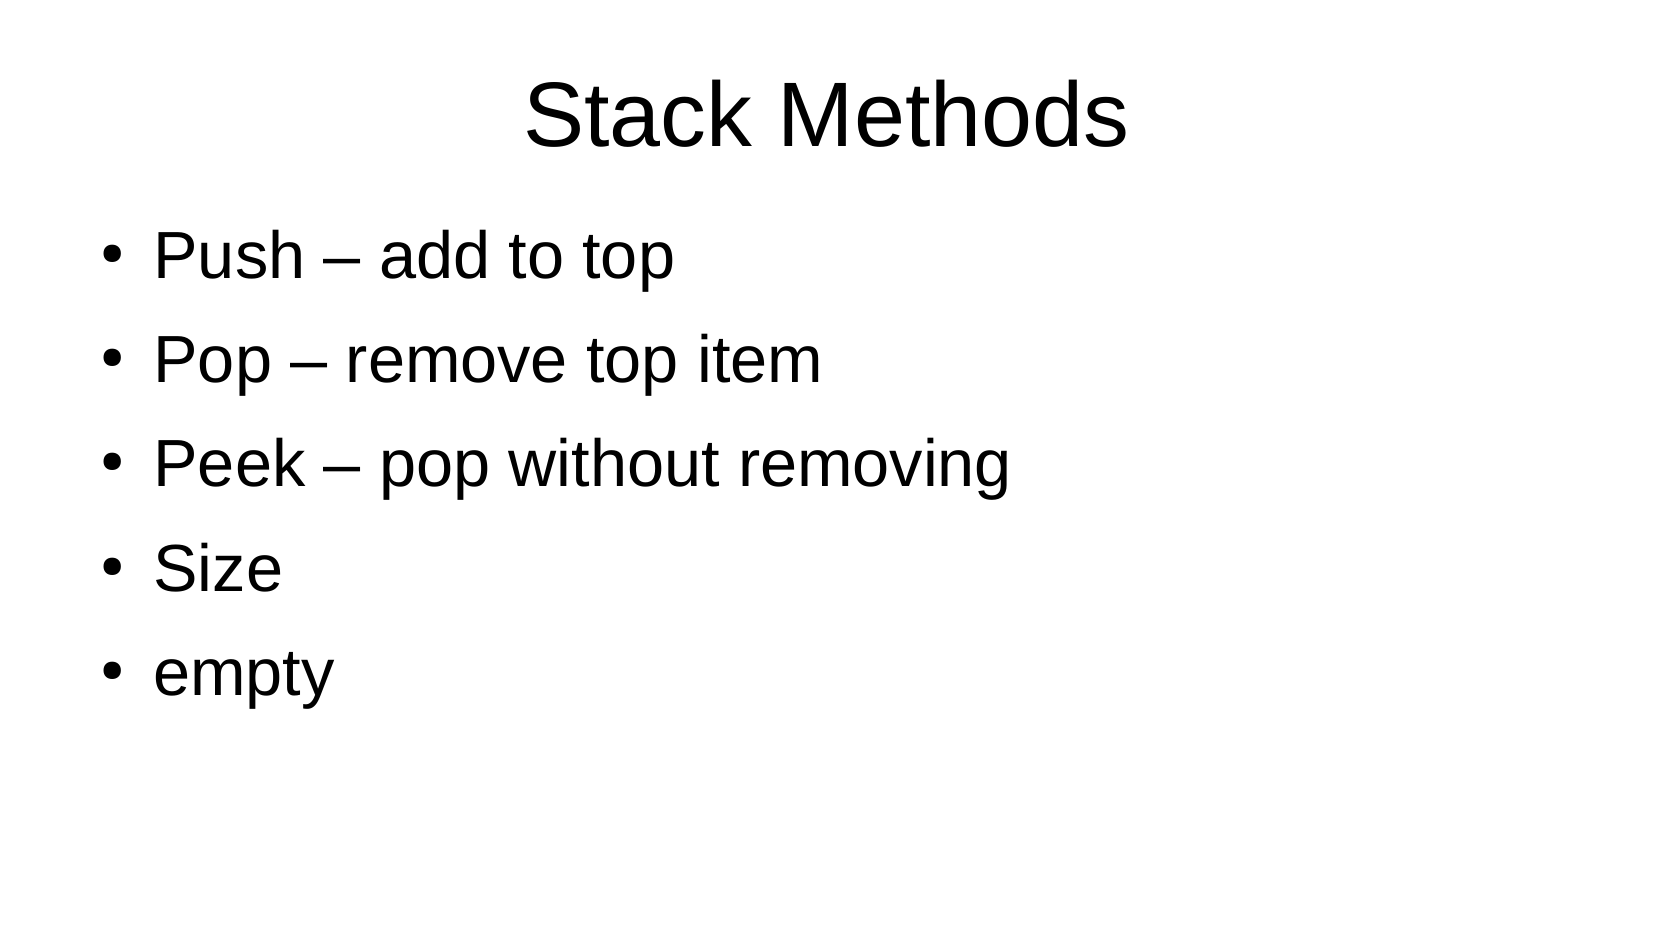

# Stack Methods
Push – add to top
Pop – remove top item
Peek – pop without removing
Size
empty